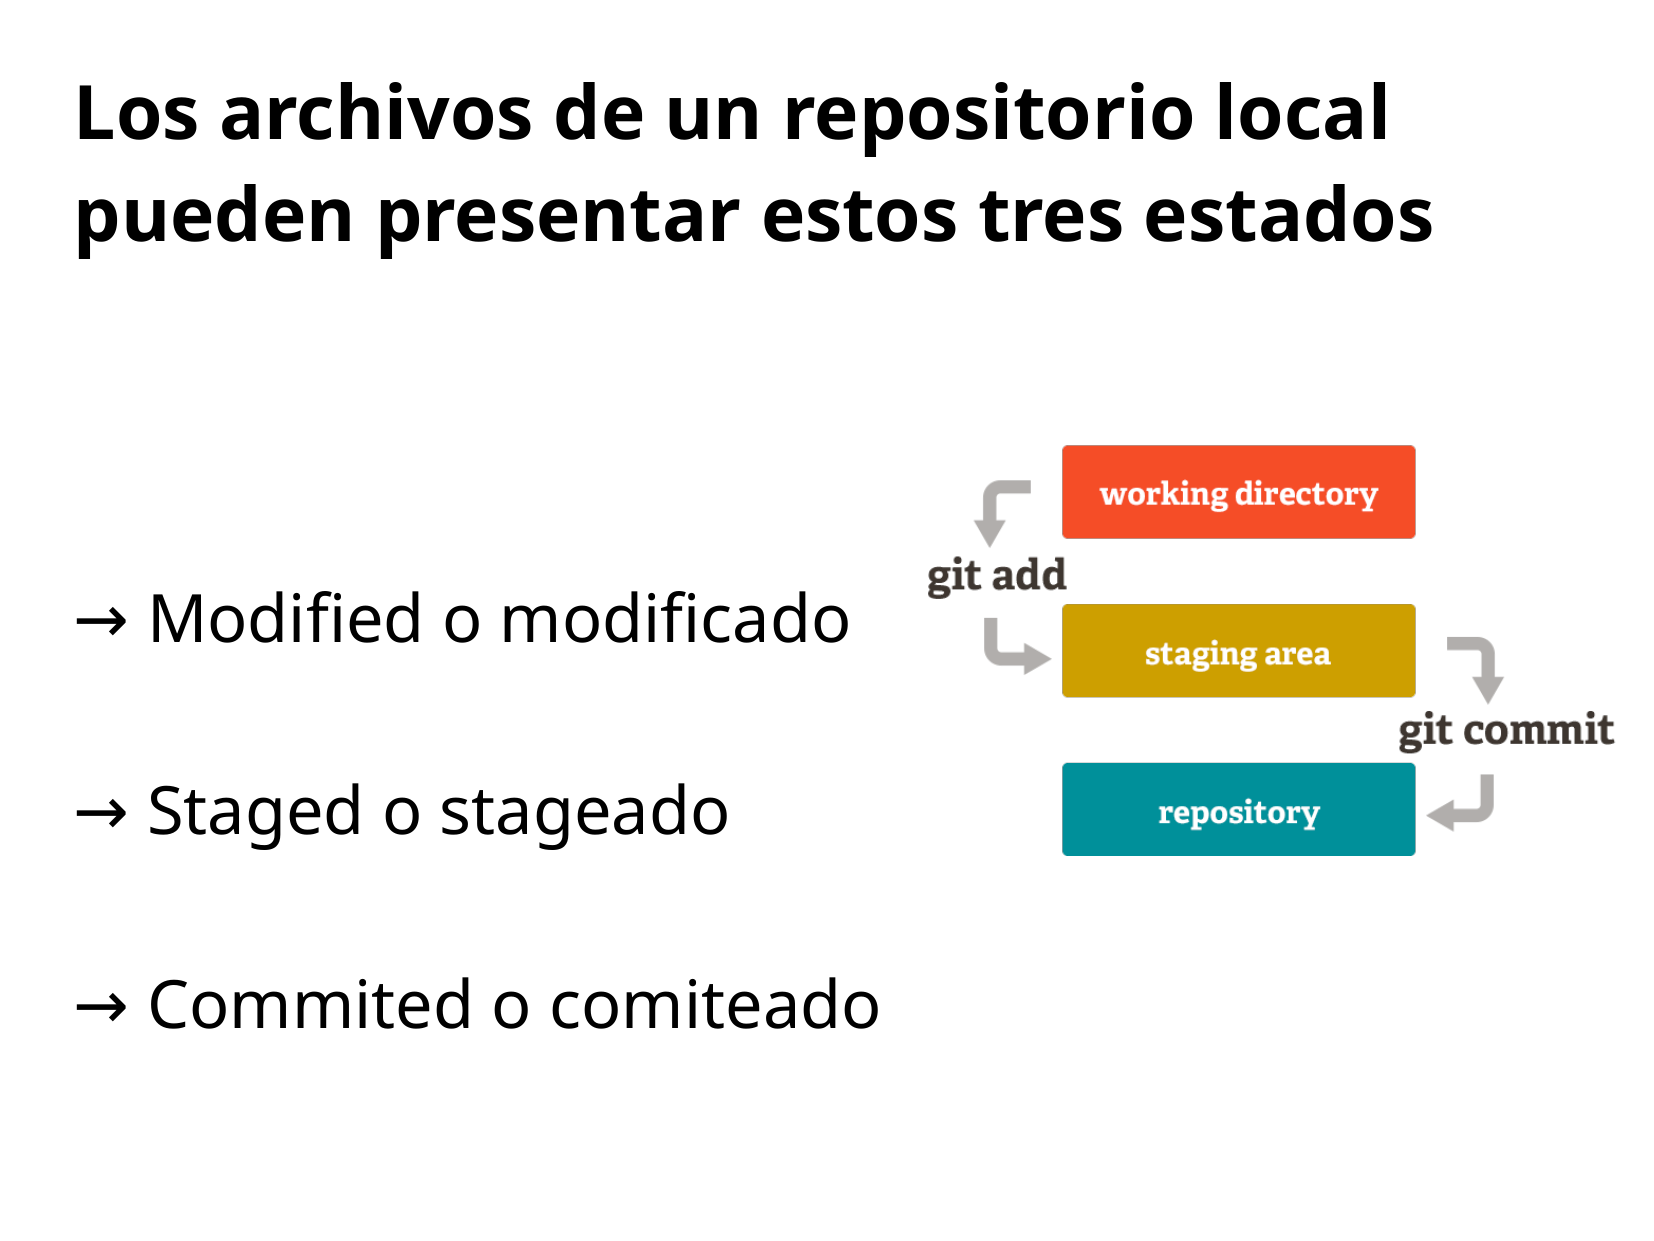

Los archivos de un repositorio local pueden presentar estos tres estados
→ Modified o modificado
→ Staged o stageado
→ Commited o comiteado
Veamos cómo es el flujo de trabajo básico de Git...